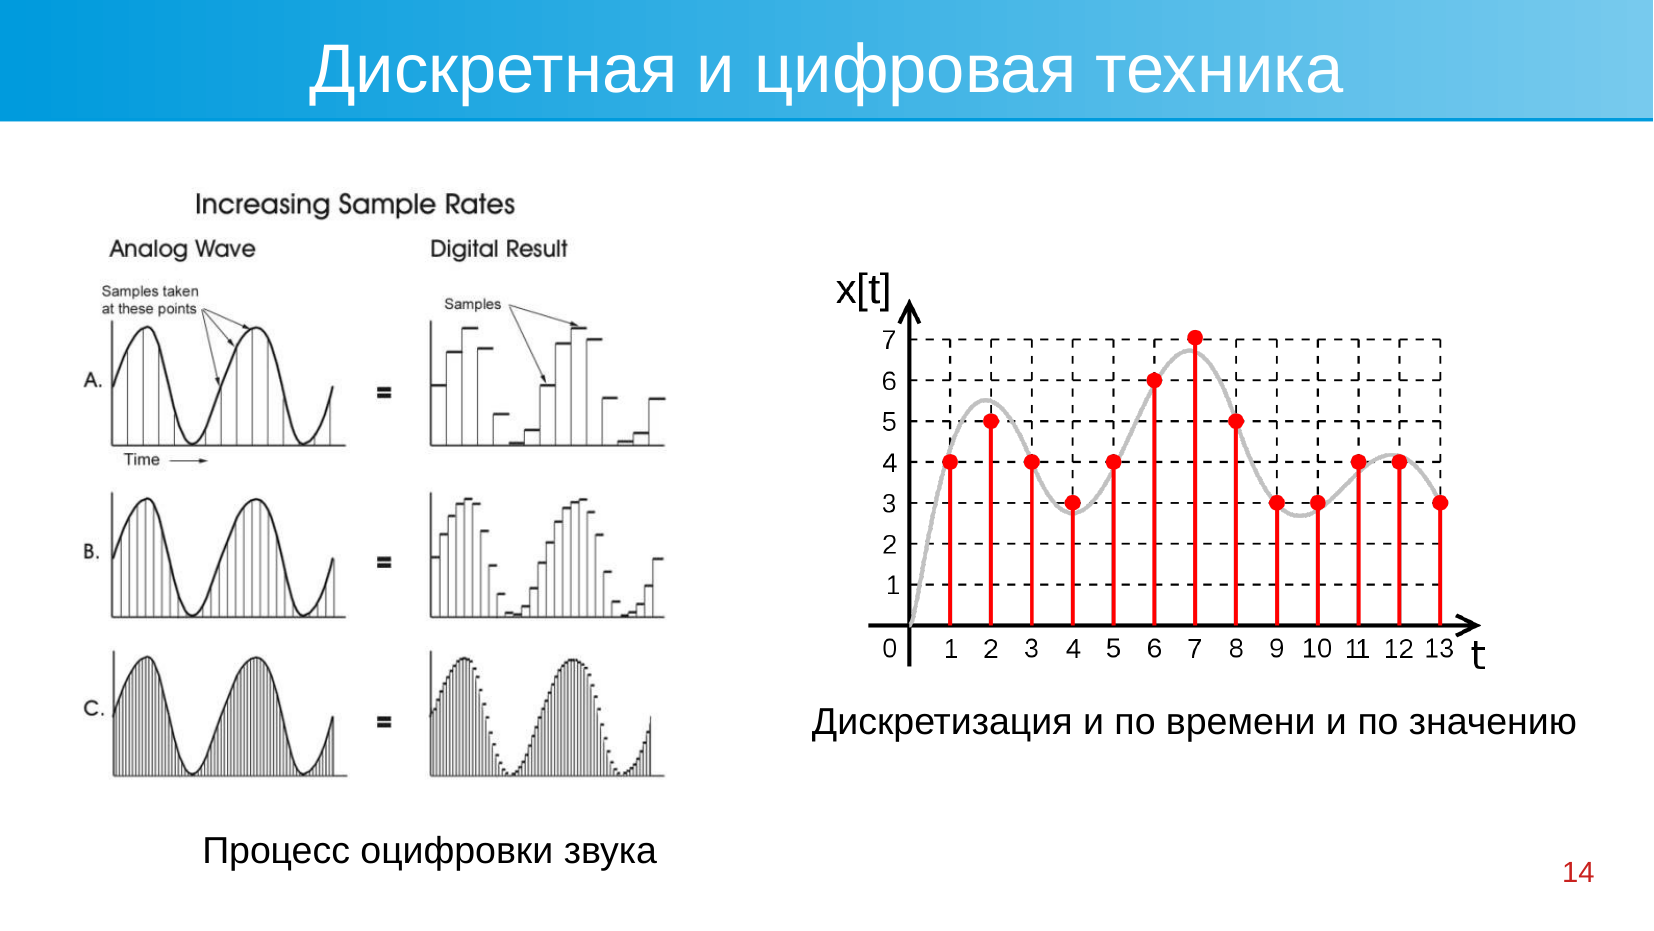

# Дискретная и цифровая техника
Дискретизация и по времени и по значению
Процесс оцифровки звука
14